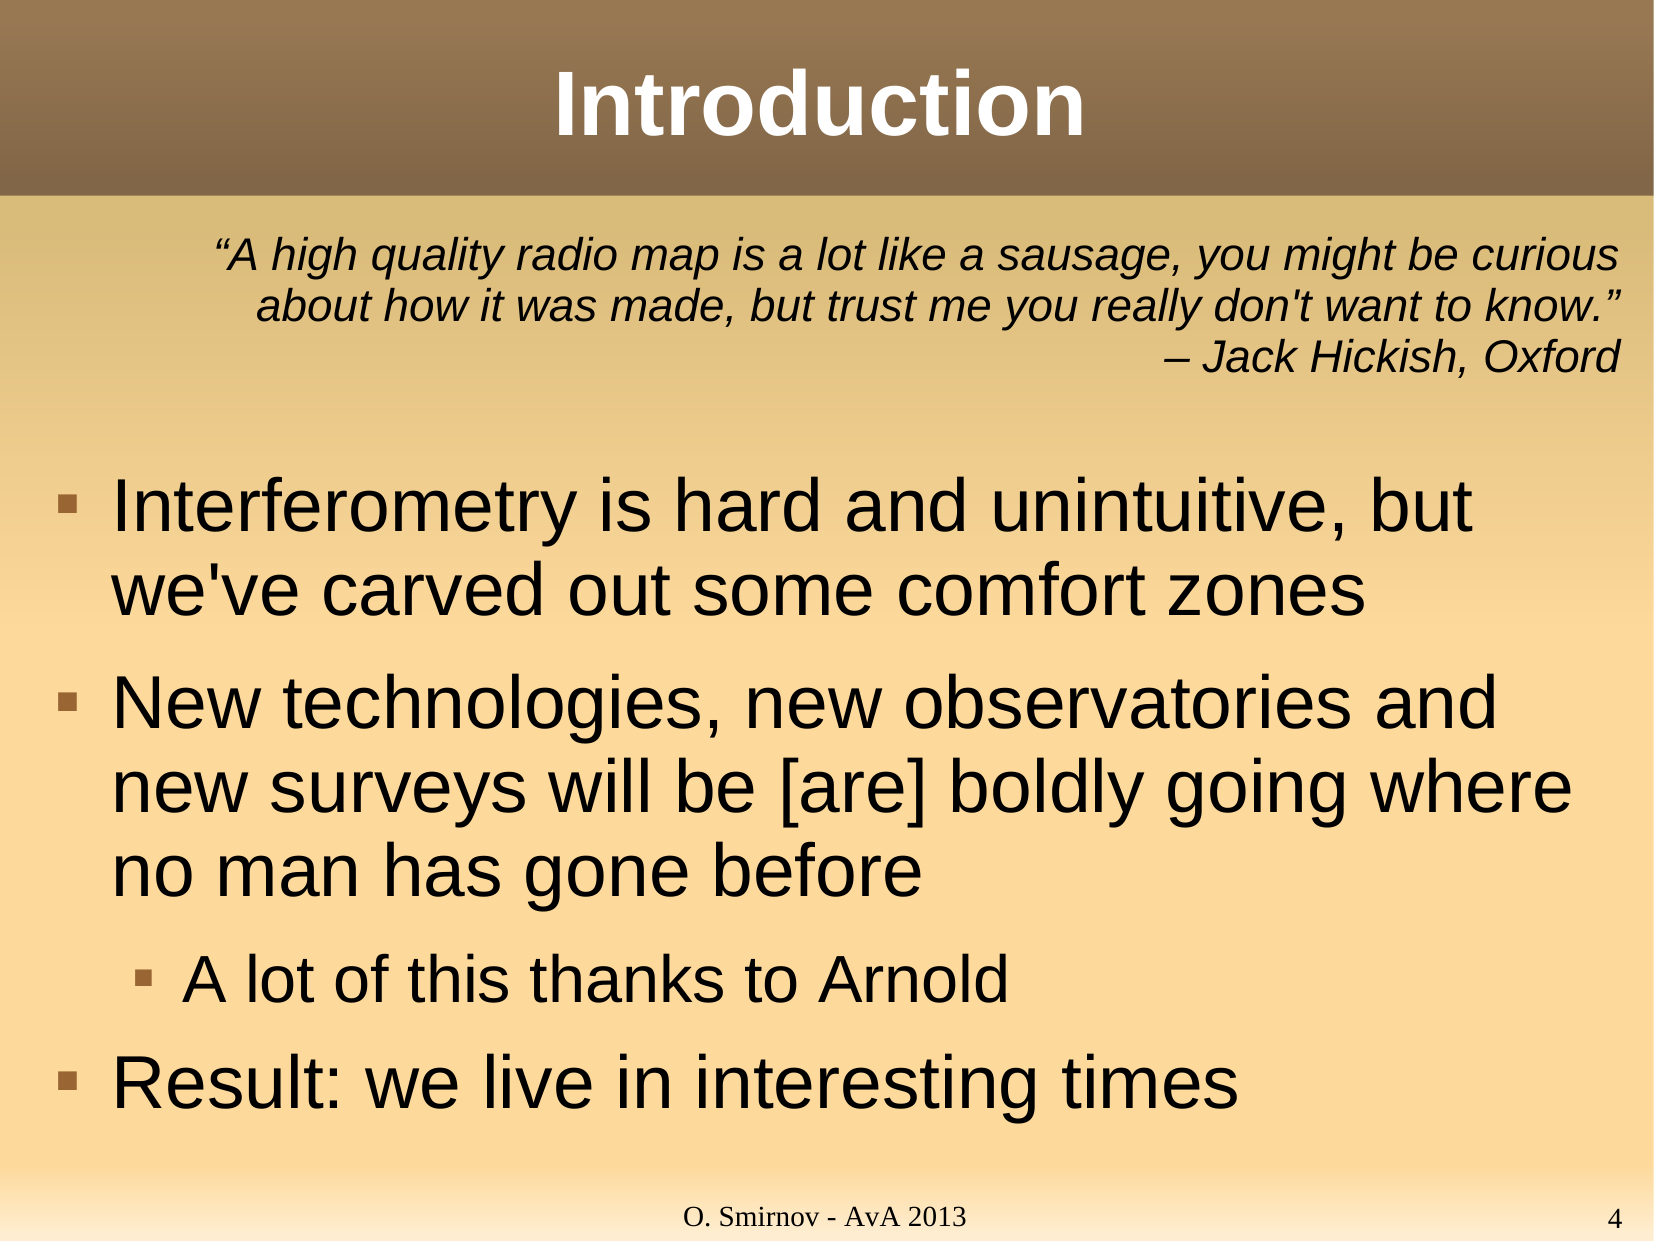

# Introduction
“A high quality radio map is a lot like a sausage, you might be curious about how it was made, but trust me you really don't want to know.”
					– Jack Hickish, Oxford
Interferometry is hard and unintuitive, but we've carved out some comfort zones
New technologies, new observatories and new surveys will be [are] boldly going where no man has gone before
A lot of this thanks to Arnold
Result: we live in interesting times
O. Smirnov - AvA 2013
4